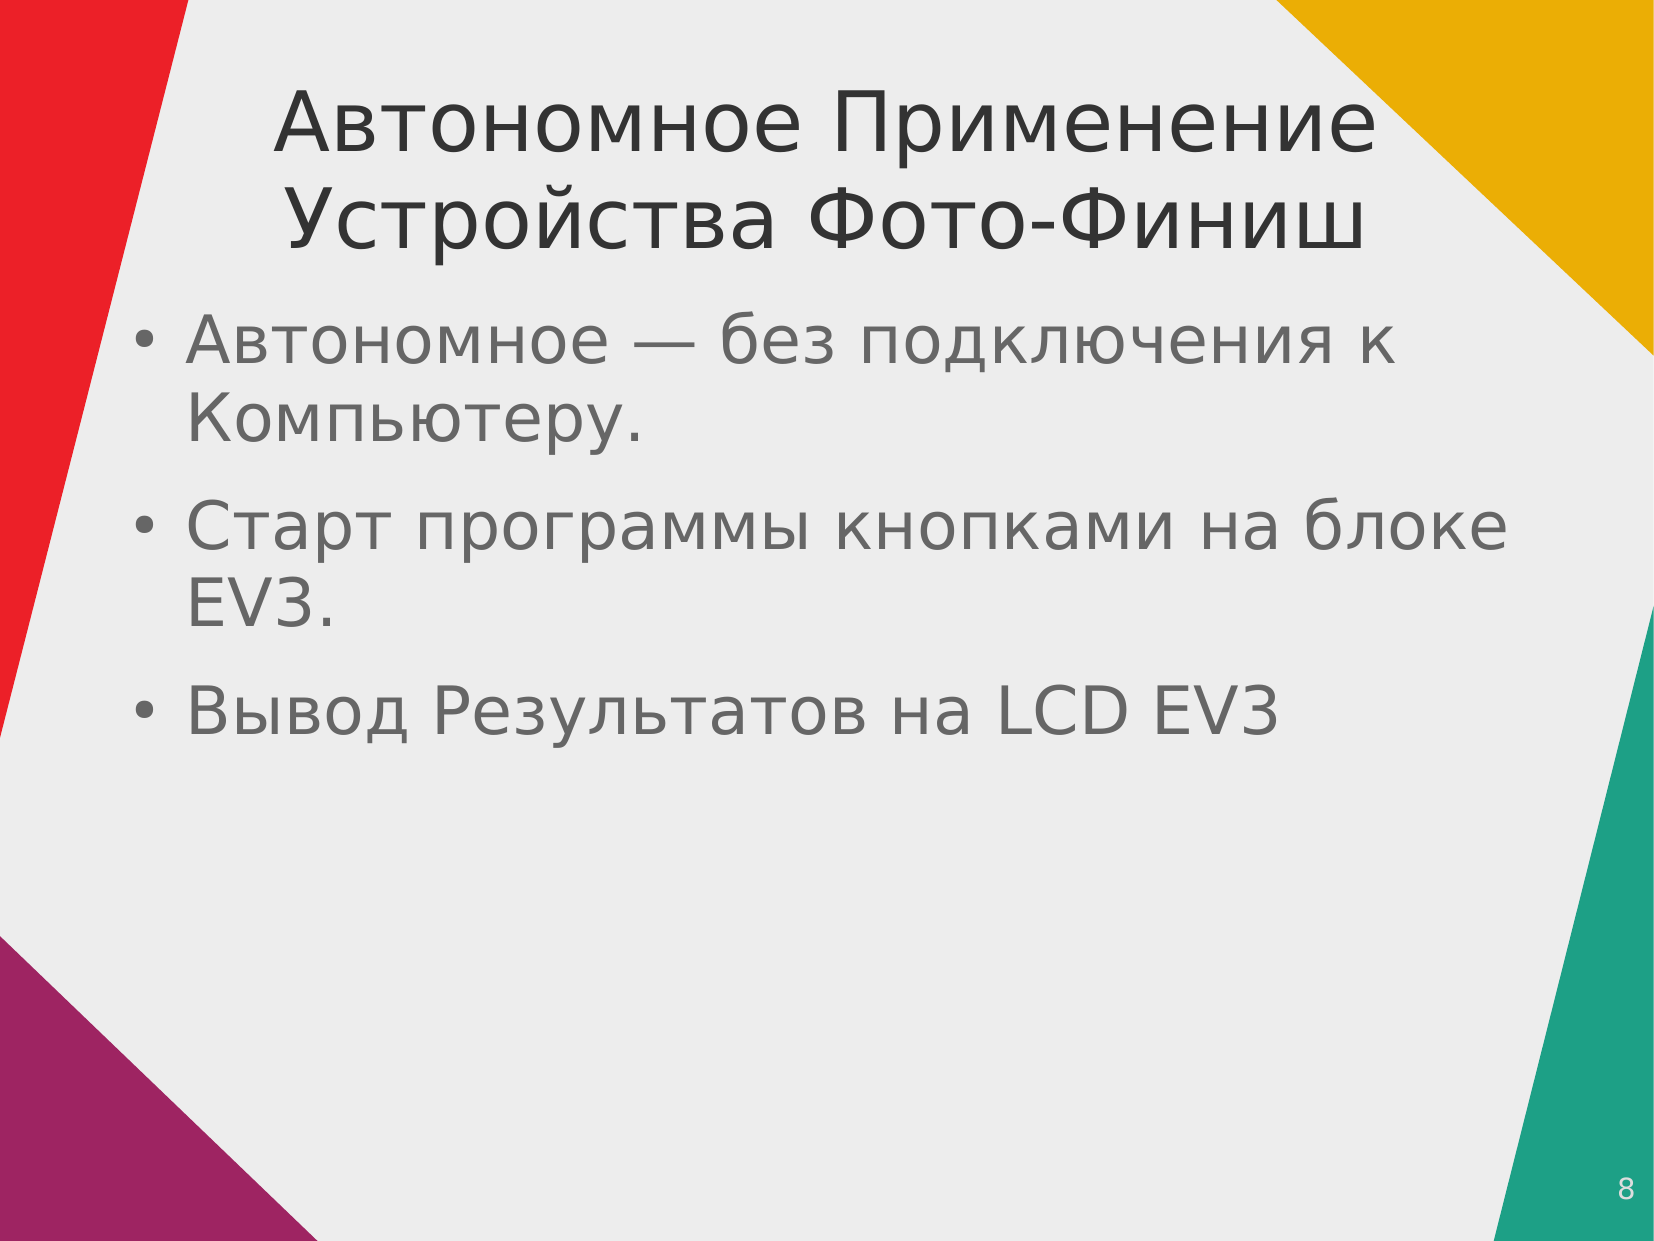

# Автономное Применение Устройства Фото-Финиш
Автономное — без подключения к Компьютеру.
Старт программы кнопками на блоке EV3.
Вывод Результатов на LCD EV3
8